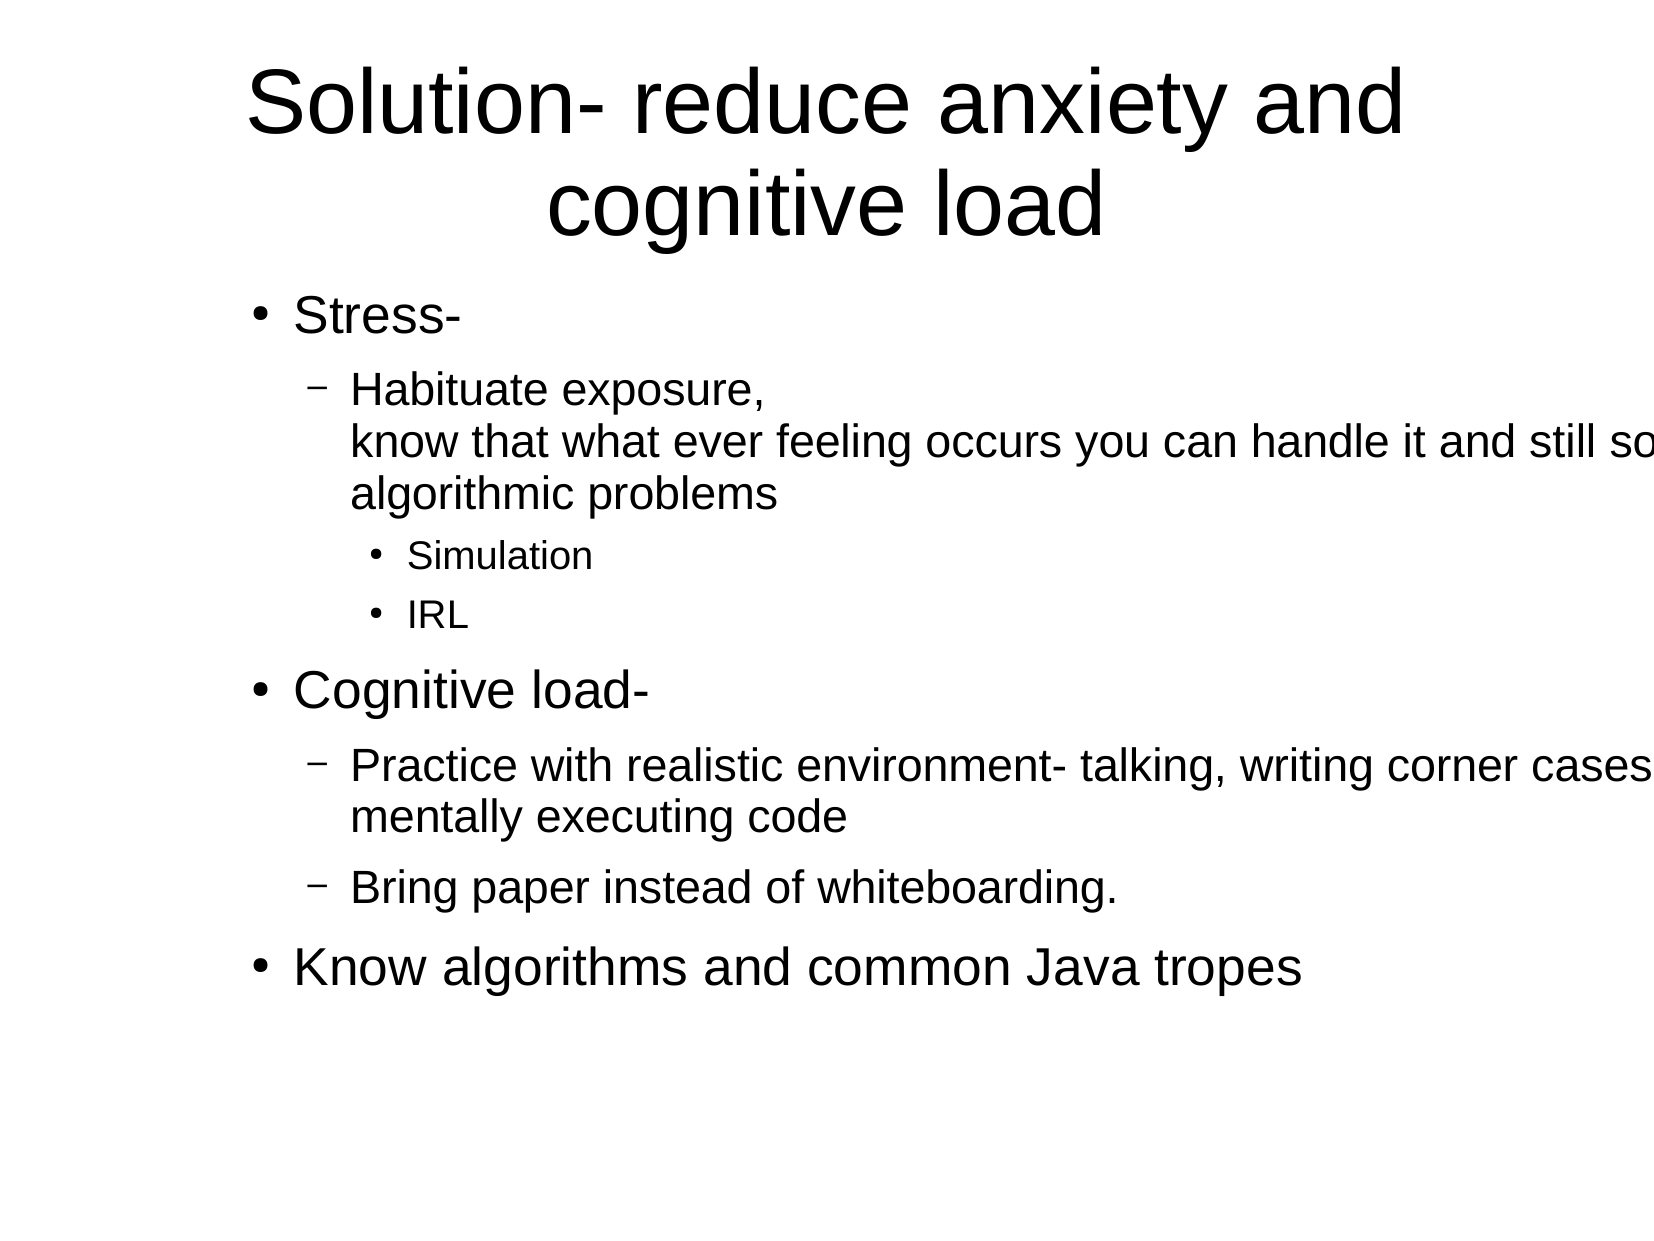

# Solution- reduce anxiety and cognitive load
Stress-
Habituate exposure,
know that what ever feeling occurs you can handle it and still solve algorithmic problems
Simulation
IRL
Cognitive load-
Practice with realistic environment- talking, writing corner cases, mentally executing code
Bring paper instead of whiteboarding.
Know algorithms and common Java tropes